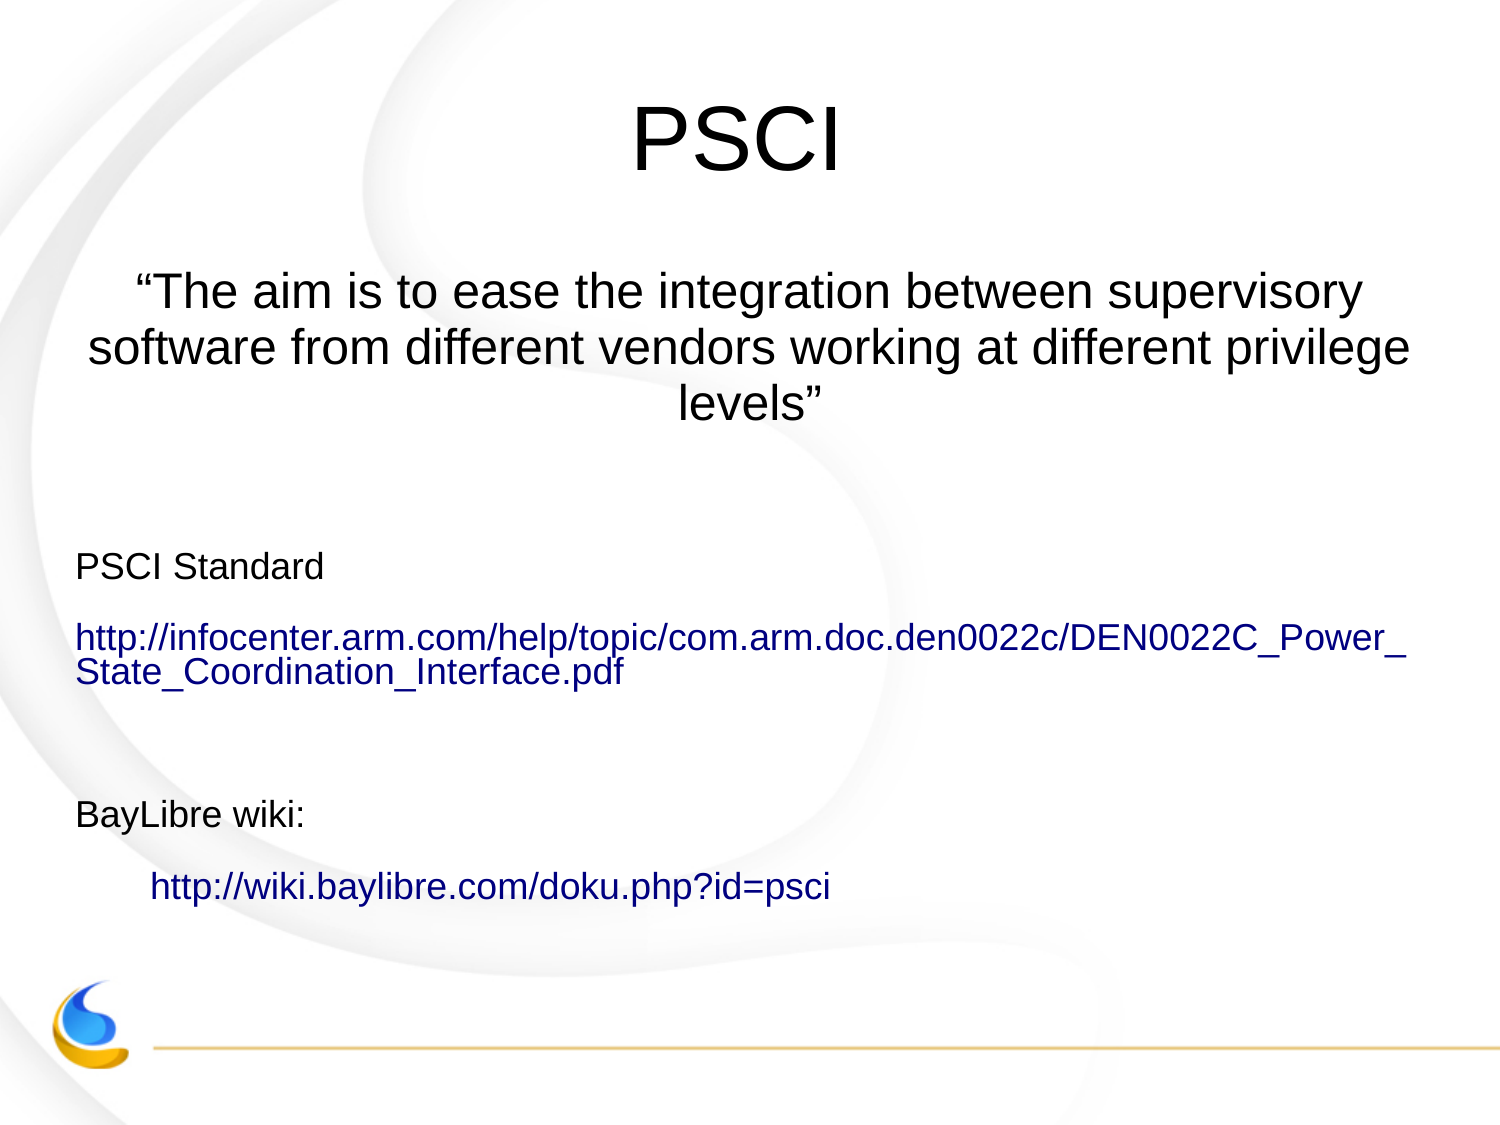

# PSCI
“The aim is to ease the integration between supervisory software from different vendors working at different privilege levels”
PSCI Standard
http://infocenter.arm.com/help/topic/com.arm.doc.den0022c/DEN0022C_Power_State_Coordination_Interface.pdf
BayLibre wiki:
	http://wiki.baylibre.com/doku.php?id=psci